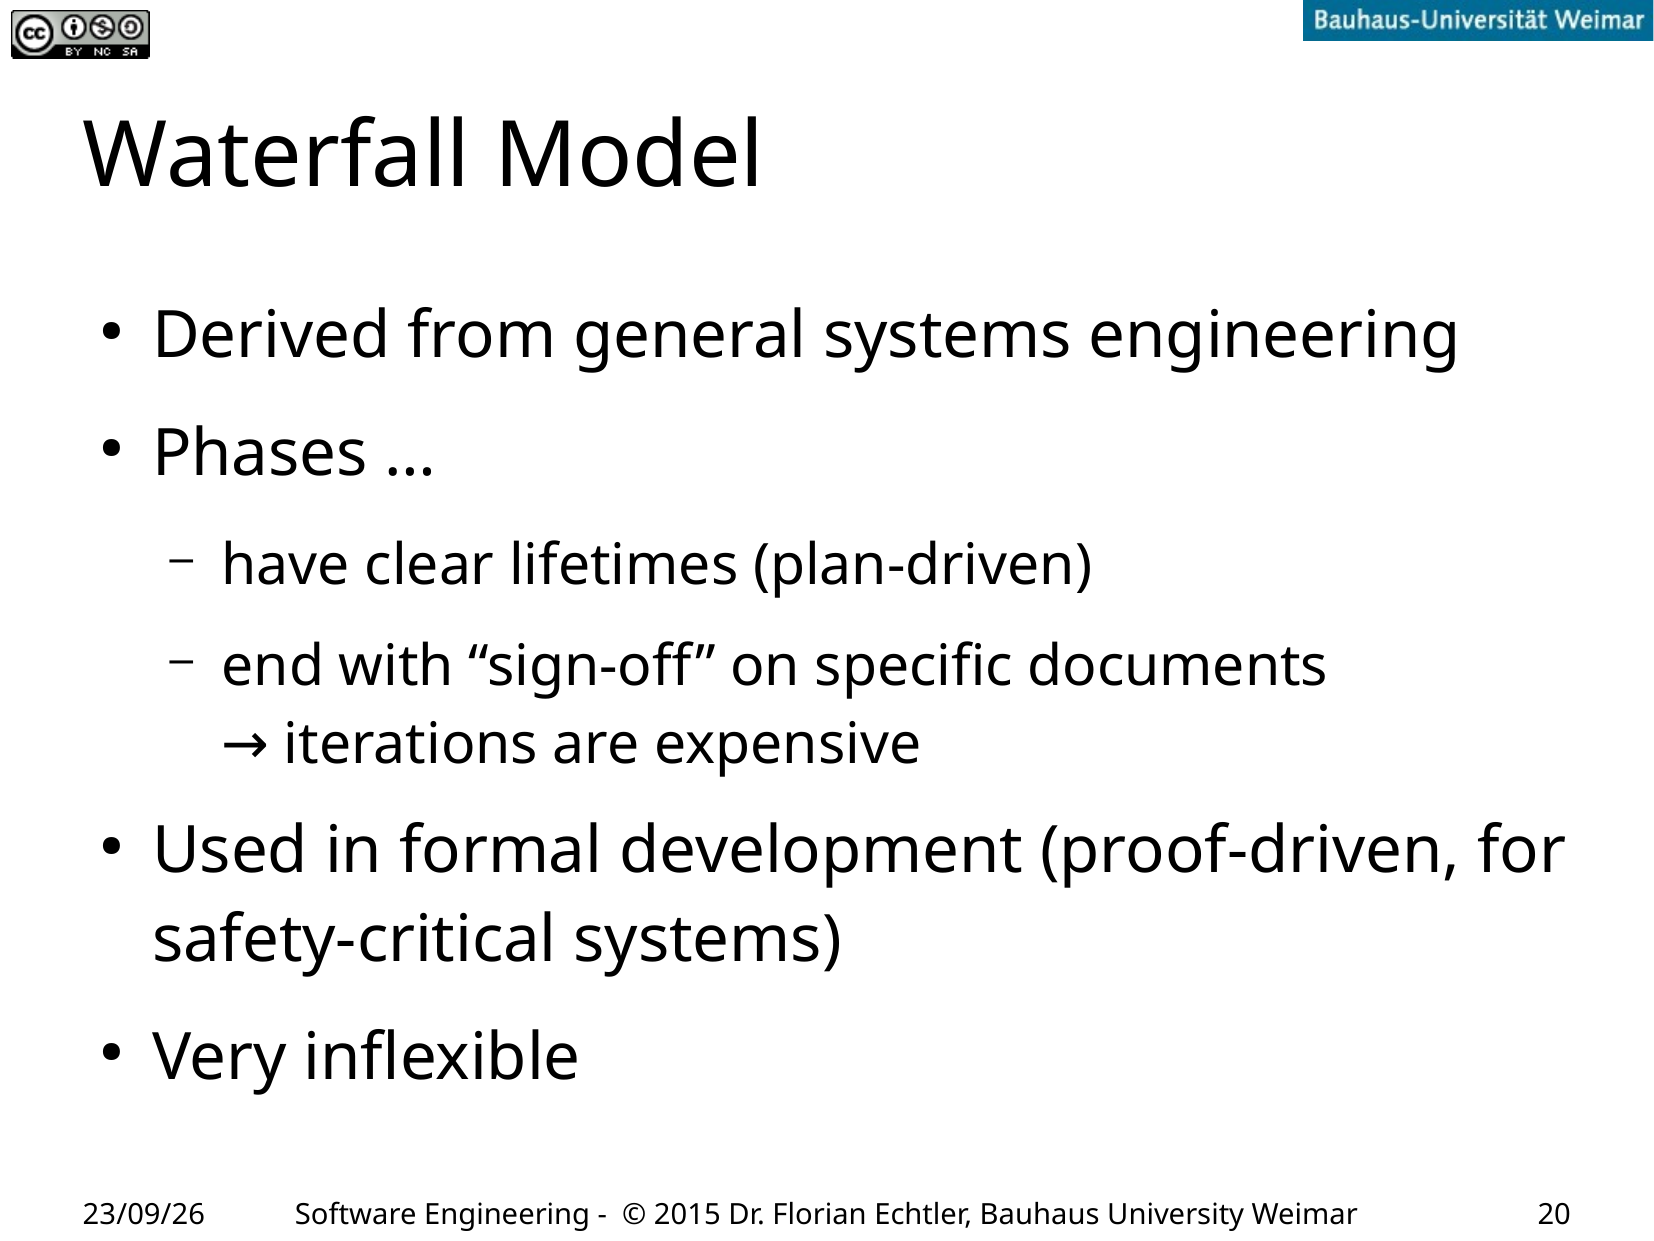

# Waterfall Model
Derived from general systems engineering
Phases …
have clear lifetimes (plan-driven)
end with “sign-off” on specific documents → iterations are expensive
Used in formal development (proof-driven, for safety-critical systems)
Very inflexible
Software Engineering - © 2015 Dr. Florian Echtler, Bauhaus University Weimar
20